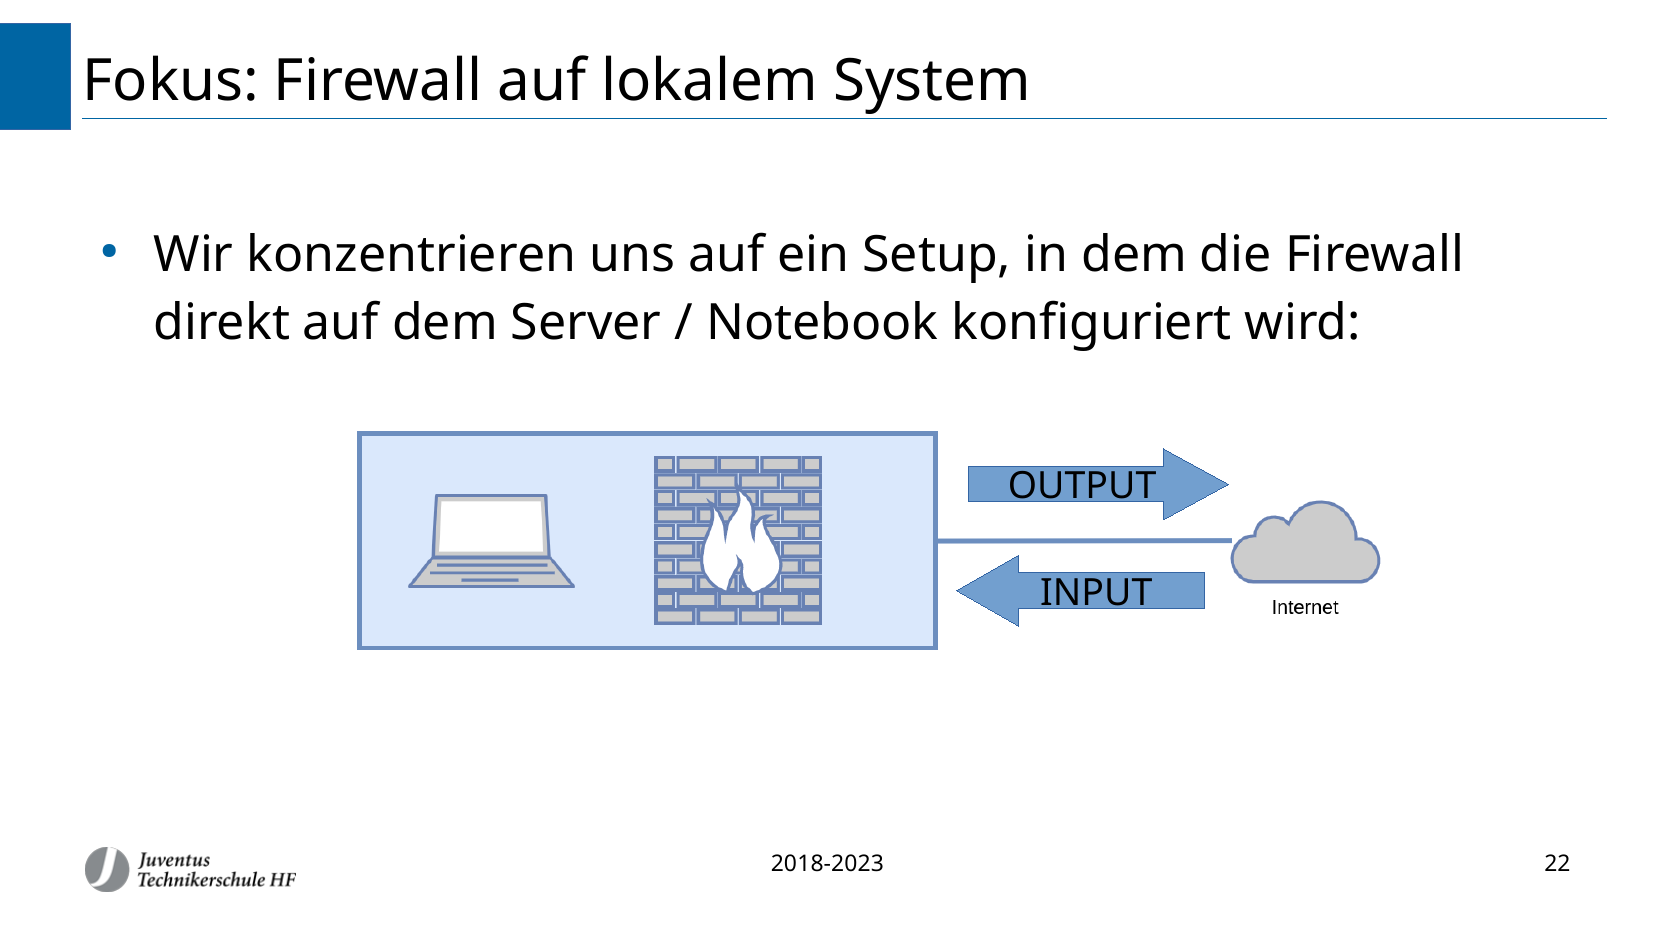

# Fokus: Firewall auf lokalem System
Wir konzentrieren uns auf ein Setup, in dem die Firewall direkt auf dem Server / Notebook konfiguriert wird:
OUTPUT
INPUT
2018-2023
22